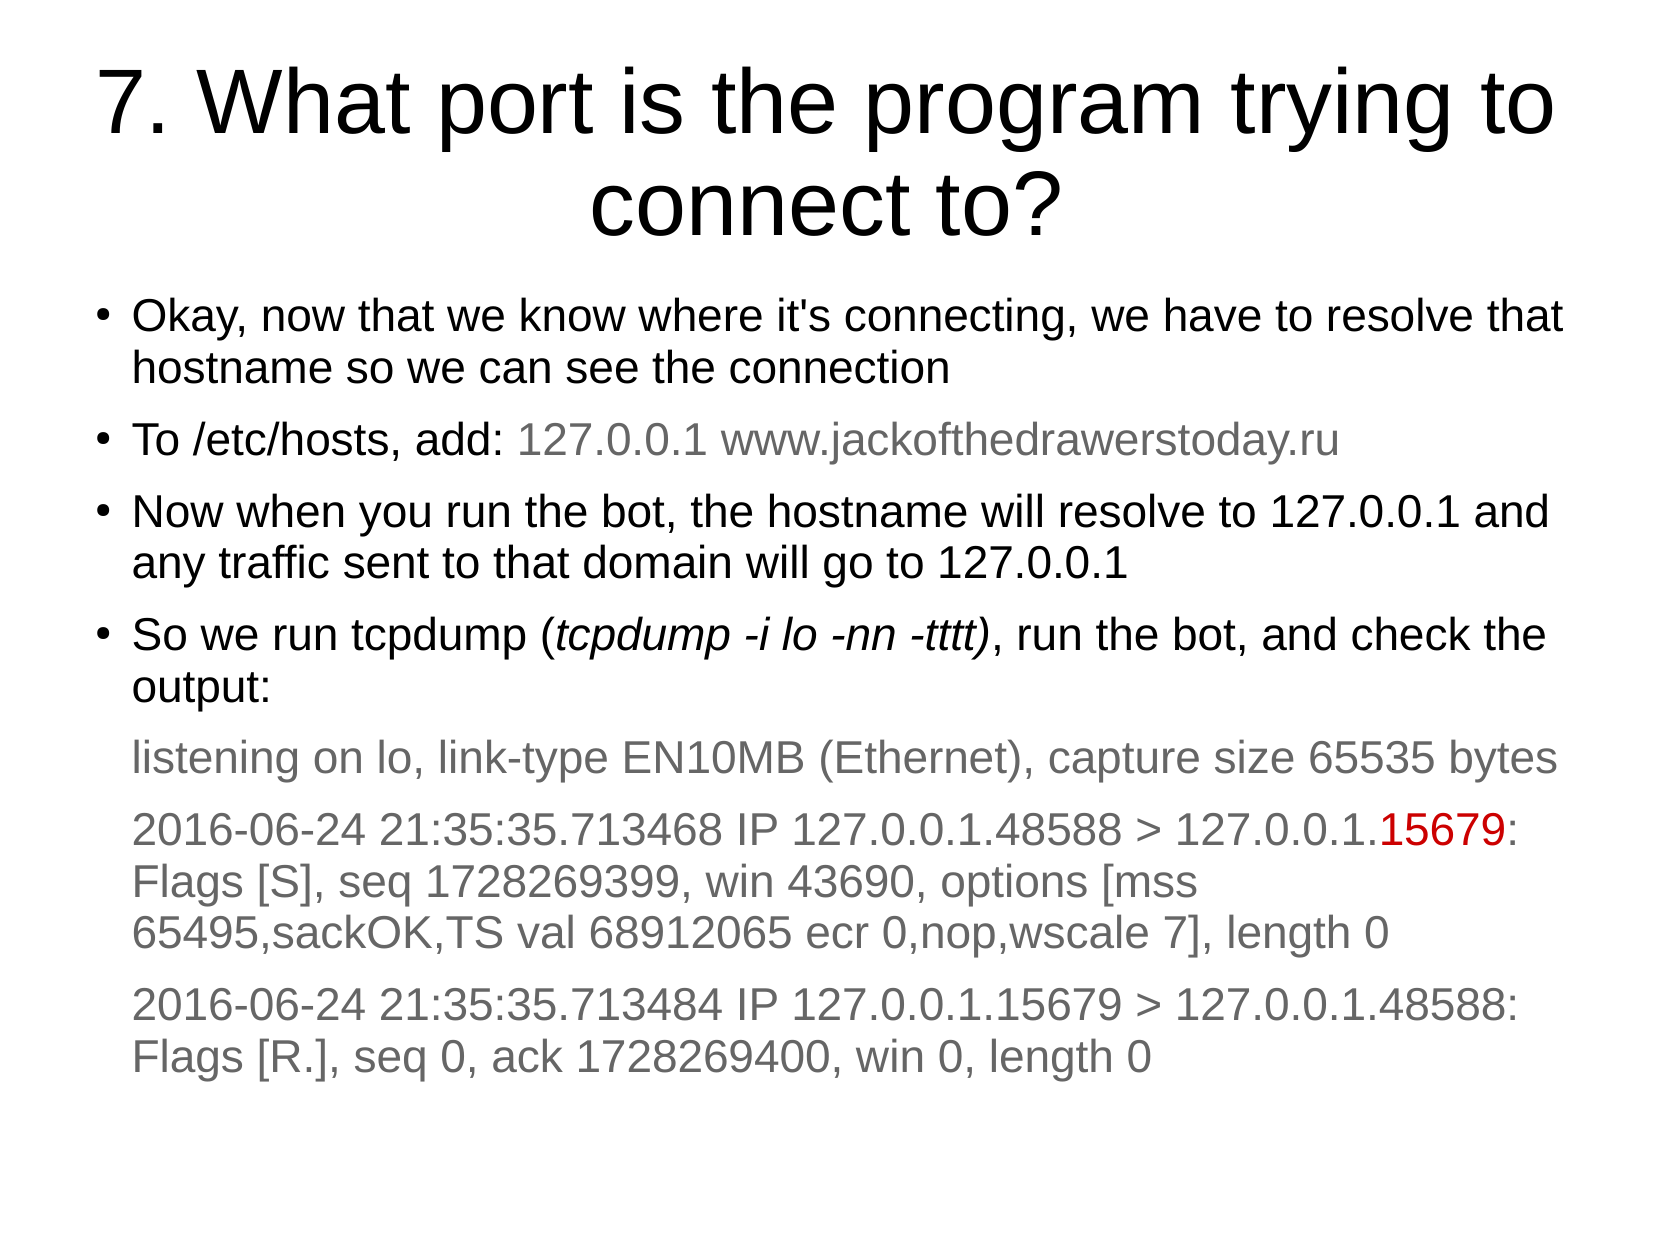

# 7. What port is the program trying to connect to?
Okay, now that we know where it's connecting, we have to resolve that hostname so we can see the connection
To /etc/hosts, add: 127.0.0.1 www.jackofthedrawerstoday.ru
Now when you run the bot, the hostname will resolve to 127.0.0.1 and any traffic sent to that domain will go to 127.0.0.1
So we run tcpdump (tcpdump -i lo -nn -tttt), run the bot, and check the output:
listening on lo, link-type EN10MB (Ethernet), capture size 65535 bytes
2016-06-24 21:35:35.713468 IP 127.0.0.1.48588 > 127.0.0.1.15679: Flags [S], seq 1728269399, win 43690, options [mss 65495,sackOK,TS val 68912065 ecr 0,nop,wscale 7], length 0
2016-06-24 21:35:35.713484 IP 127.0.0.1.15679 > 127.0.0.1.48588: Flags [R.], seq 0, ack 1728269400, win 0, length 0